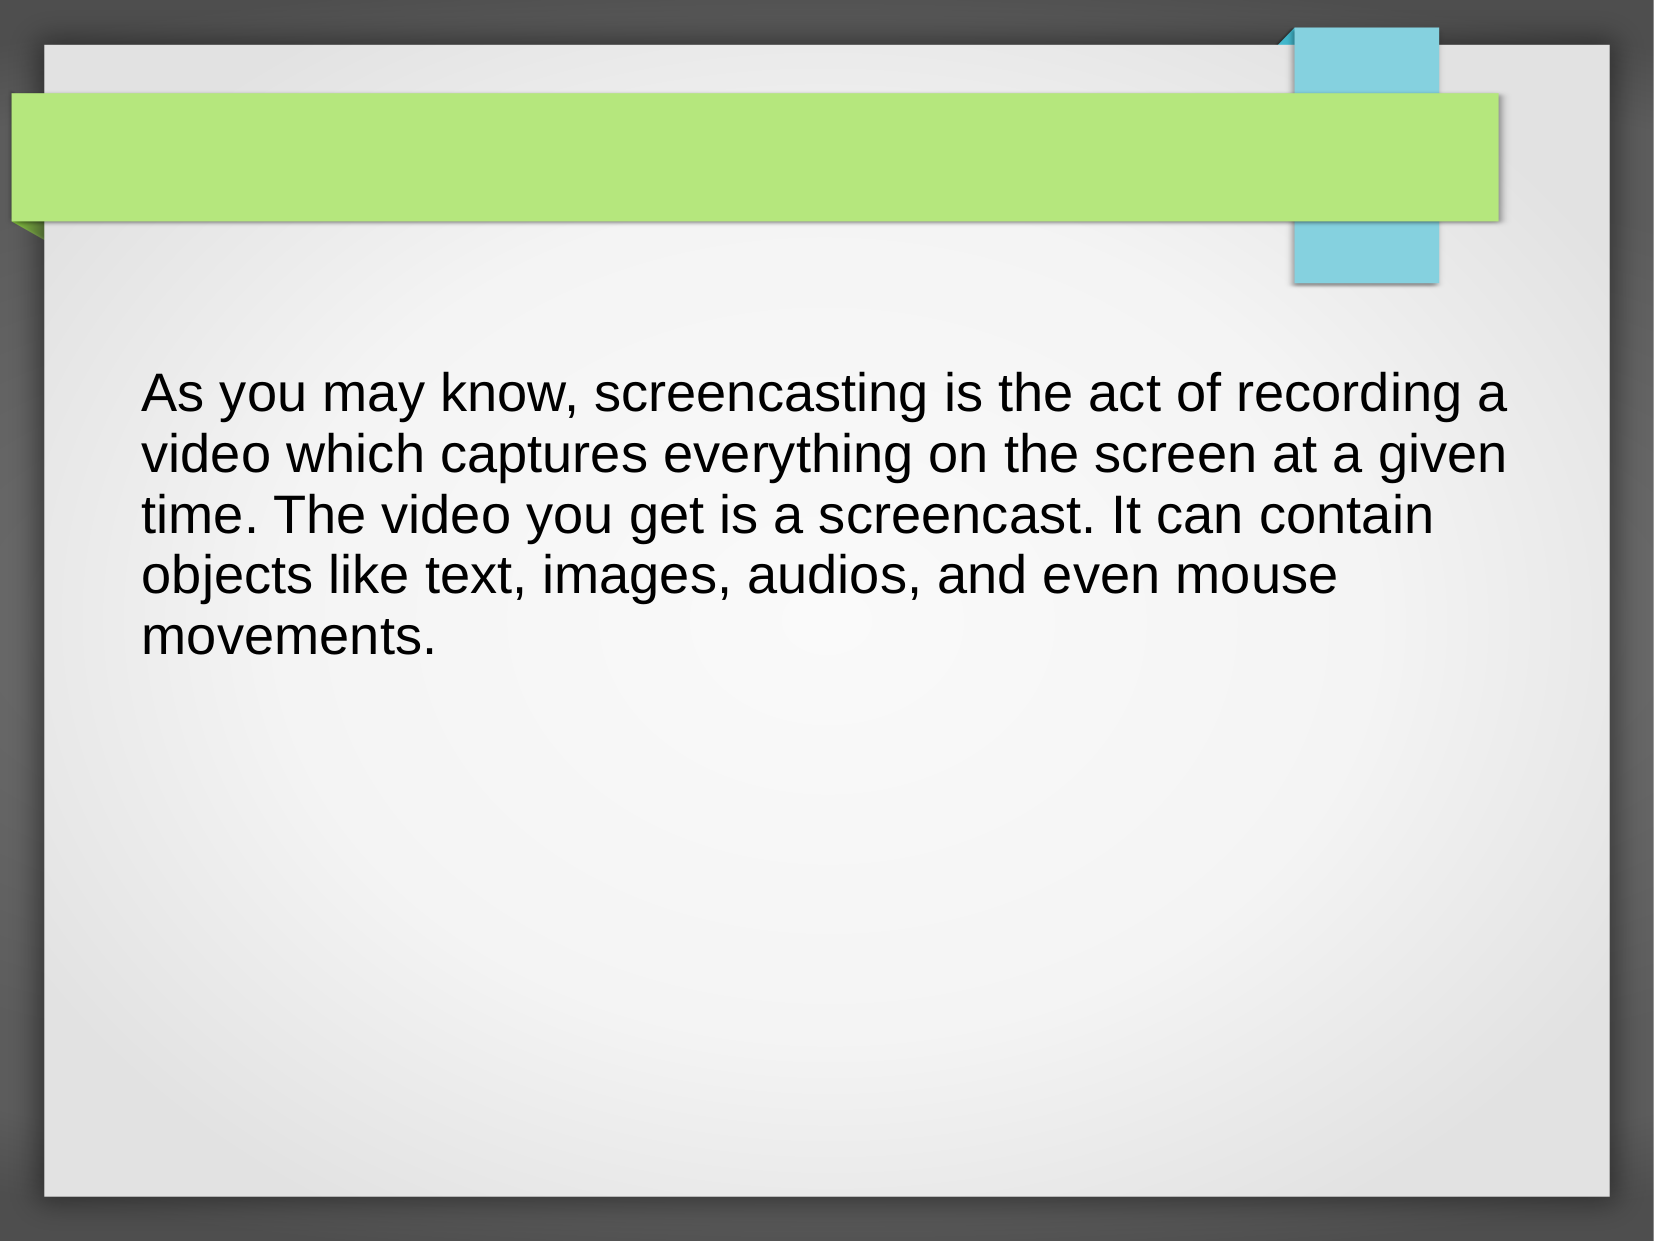

# As you may know, screencasting is the act of recording a video which captures everything on the screen at a given time. The video you get is a screencast. It can contain objects like text, images, audios, and even mouse movements.